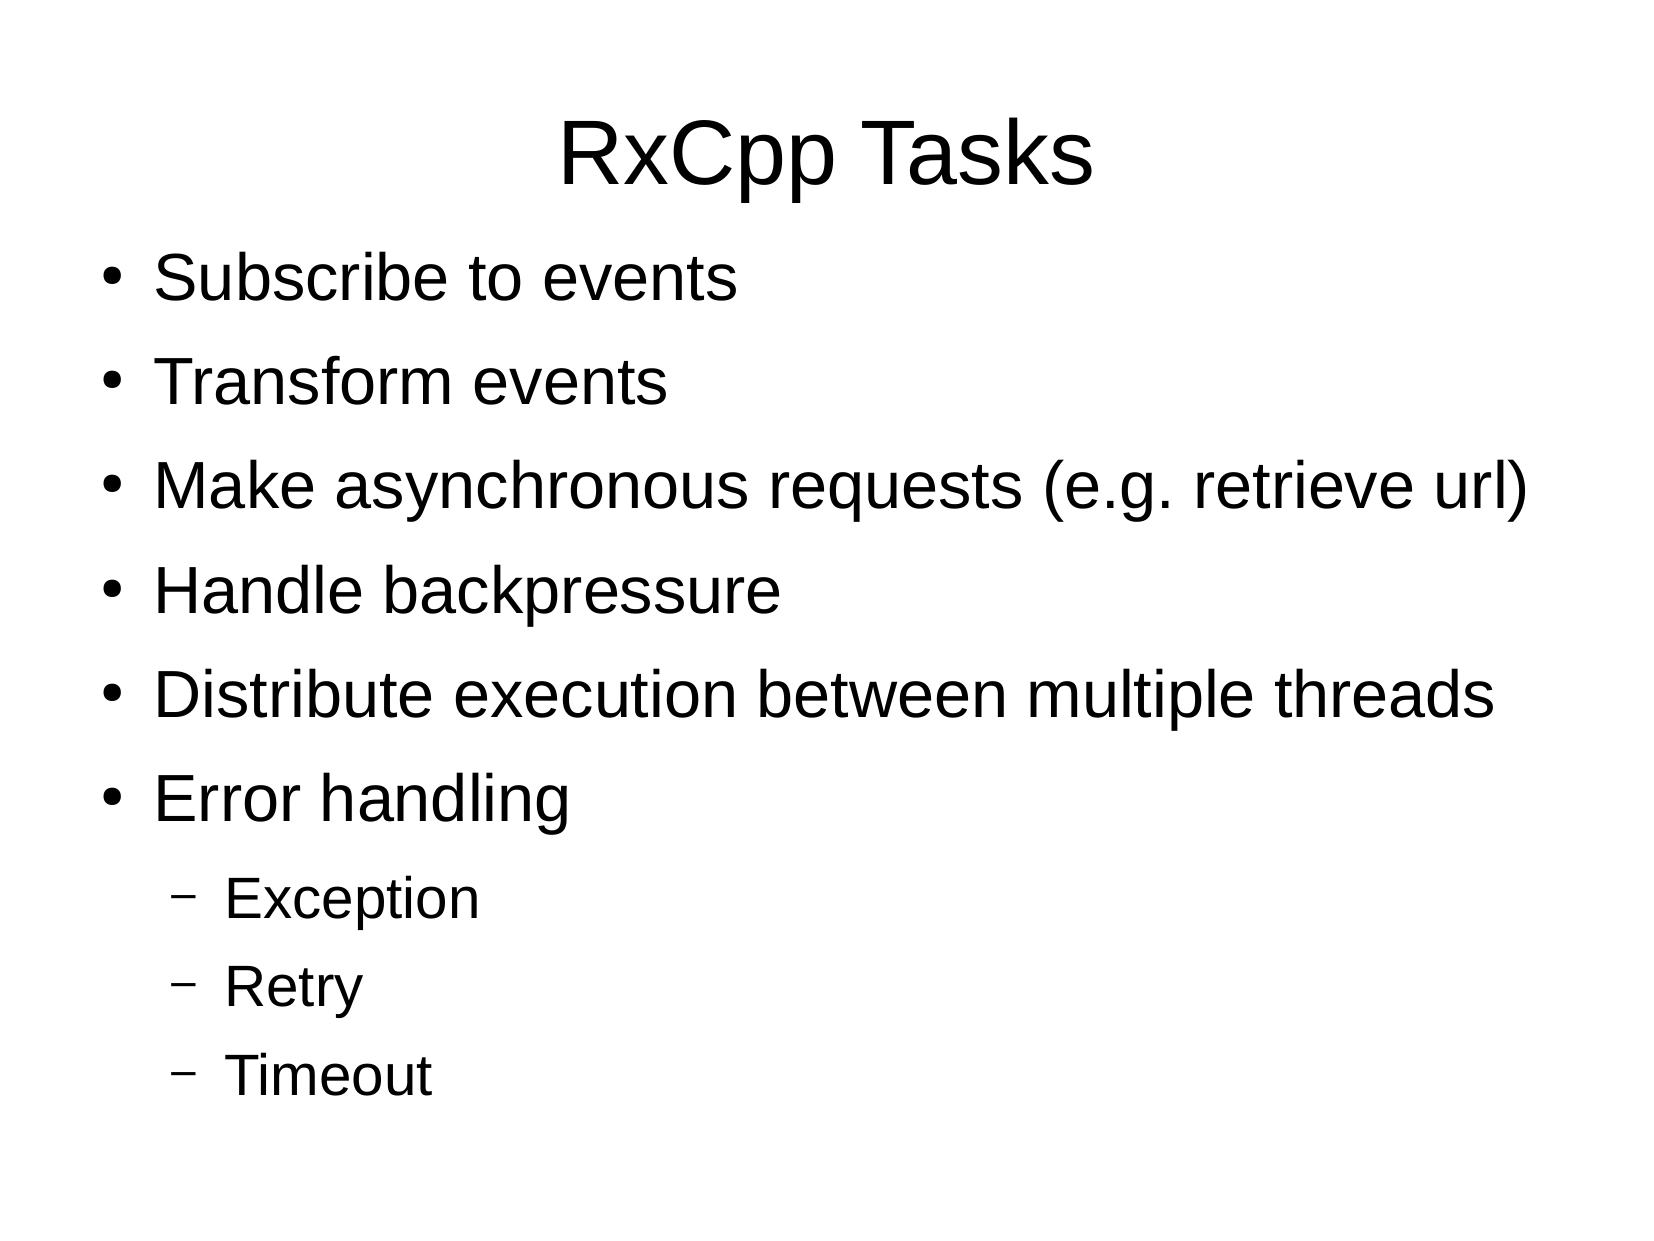

# RxCpp Tasks
Subscribe to events
Transform events
Make asynchronous requests (e.g. retrieve url)
Handle backpressure
Distribute execution between multiple threads
Error handling
Exception
Retry
Timeout